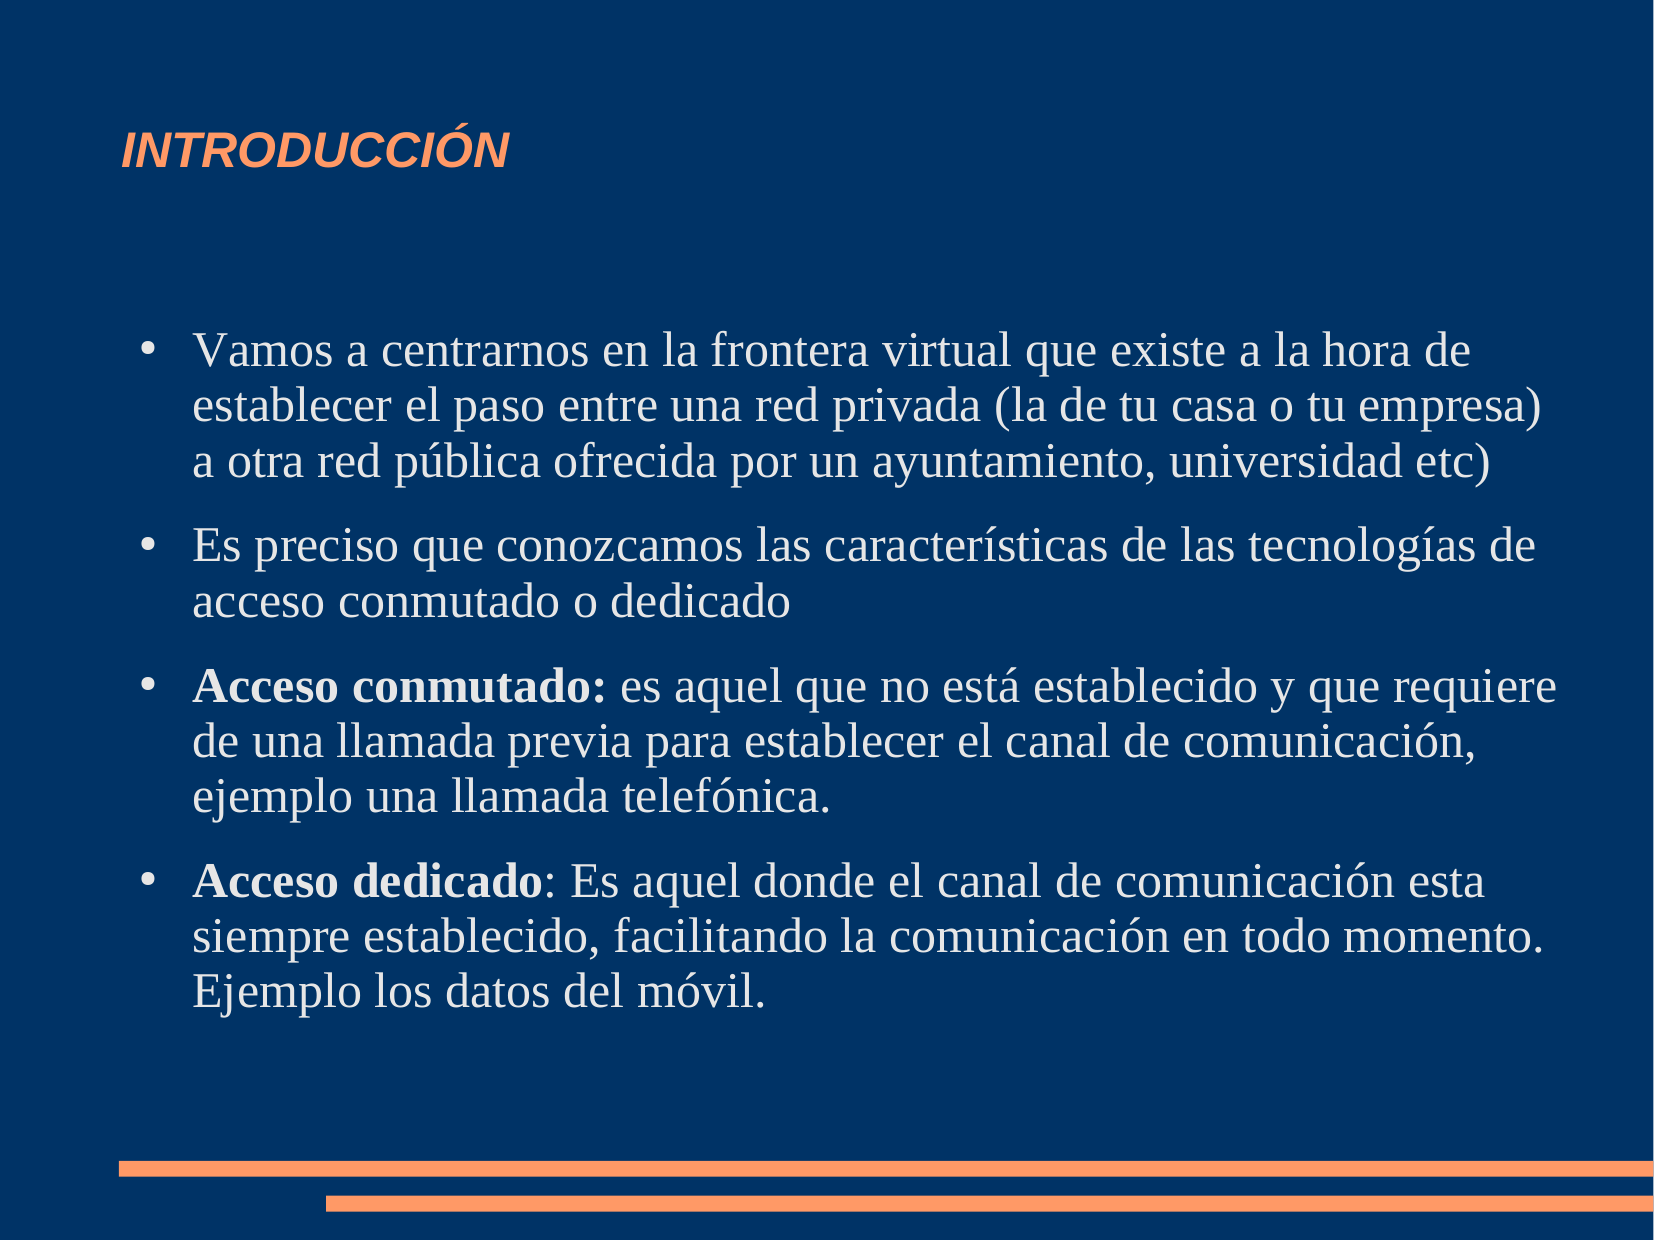

# INTRODUCCIÓN
Vamos a centrarnos en la frontera virtual que existe a la hora de establecer el paso entre una red privada (la de tu casa o tu empresa) a otra red pública ofrecida por un ayuntamiento, universidad etc)
Es preciso que conozcamos las características de las tecnologías de acceso conmutado o dedicado
Acceso conmutado: es aquel que no está establecido y que requiere de una llamada previa para establecer el canal de comunicación, ejemplo una llamada telefónica.
Acceso dedicado: Es aquel donde el canal de comunicación esta siempre establecido, facilitando la comunicación en todo momento. Ejemplo los datos del móvil.